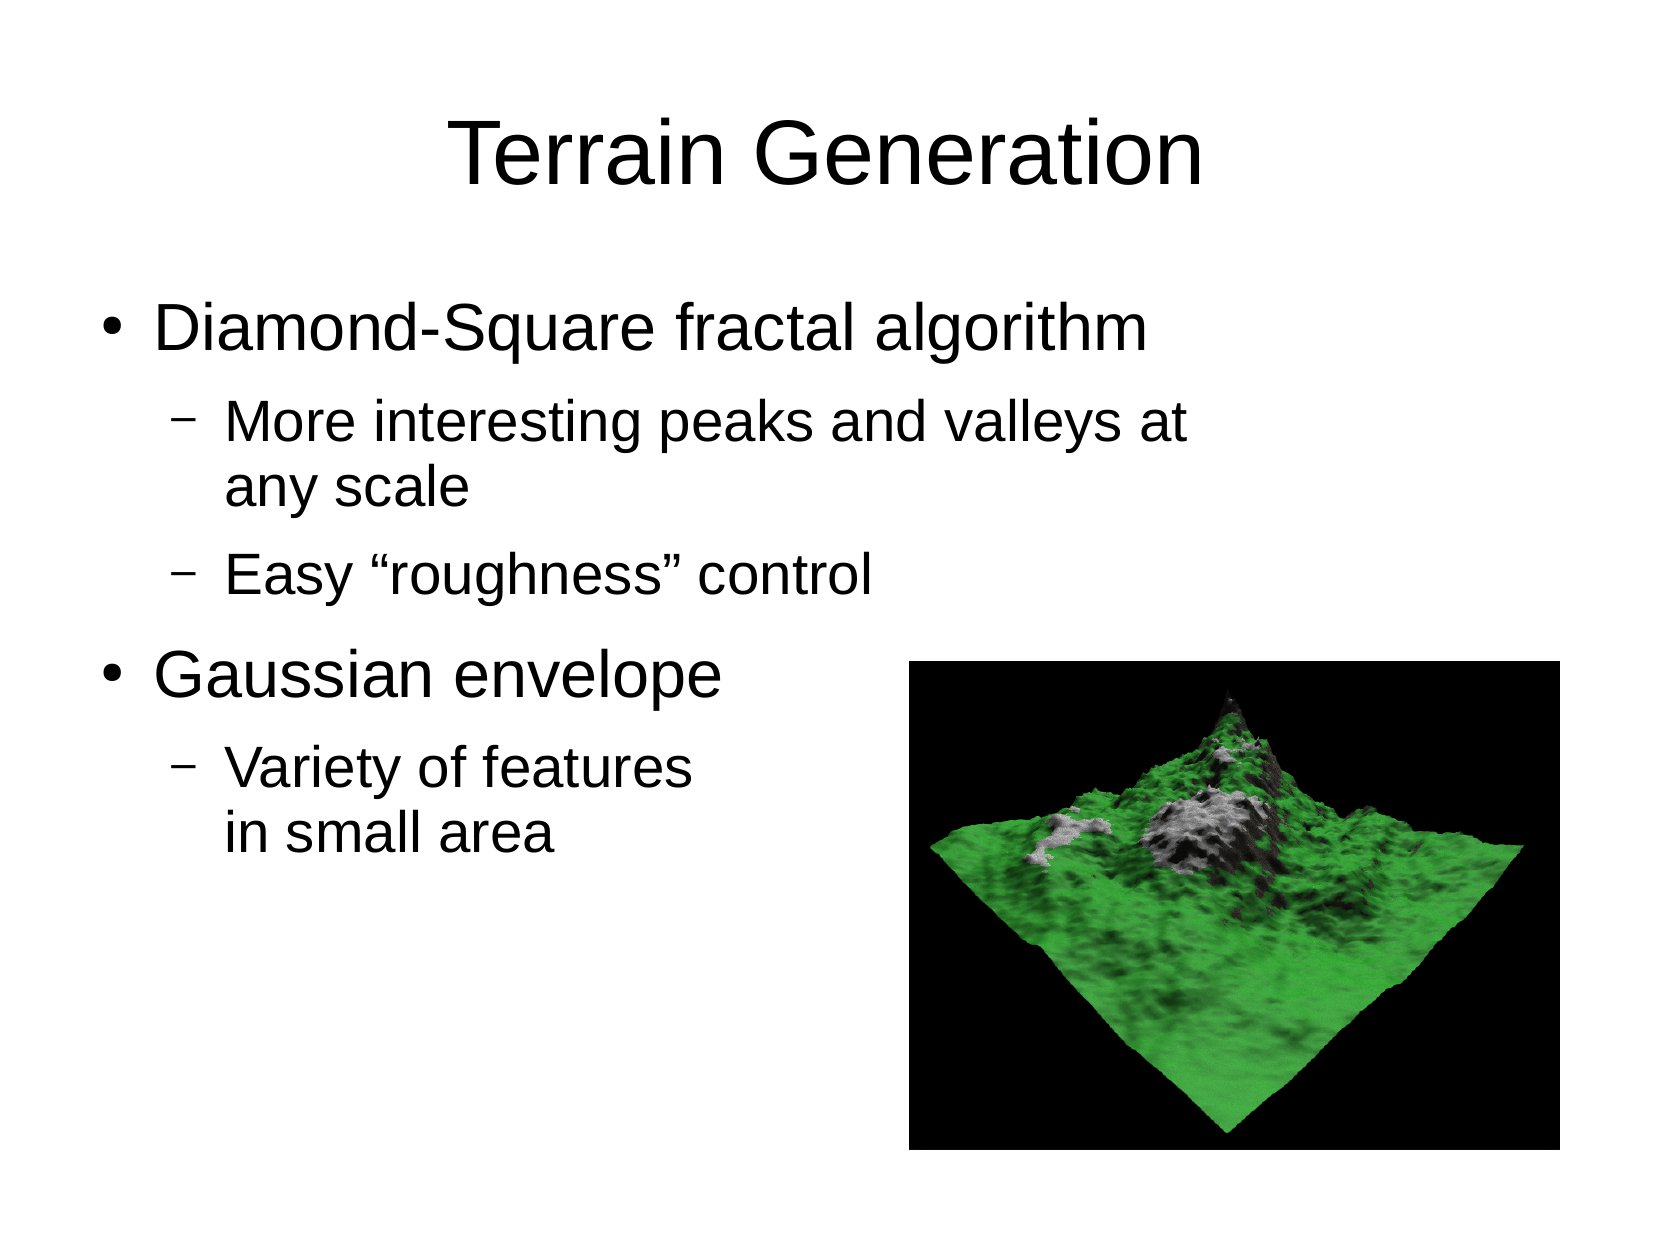

# Terrain Generation
Diamond-Square fractal algorithm
More interesting peaks and valleys at any scale
Easy “roughness” control
Gaussian envelope
Variety of features
in small area